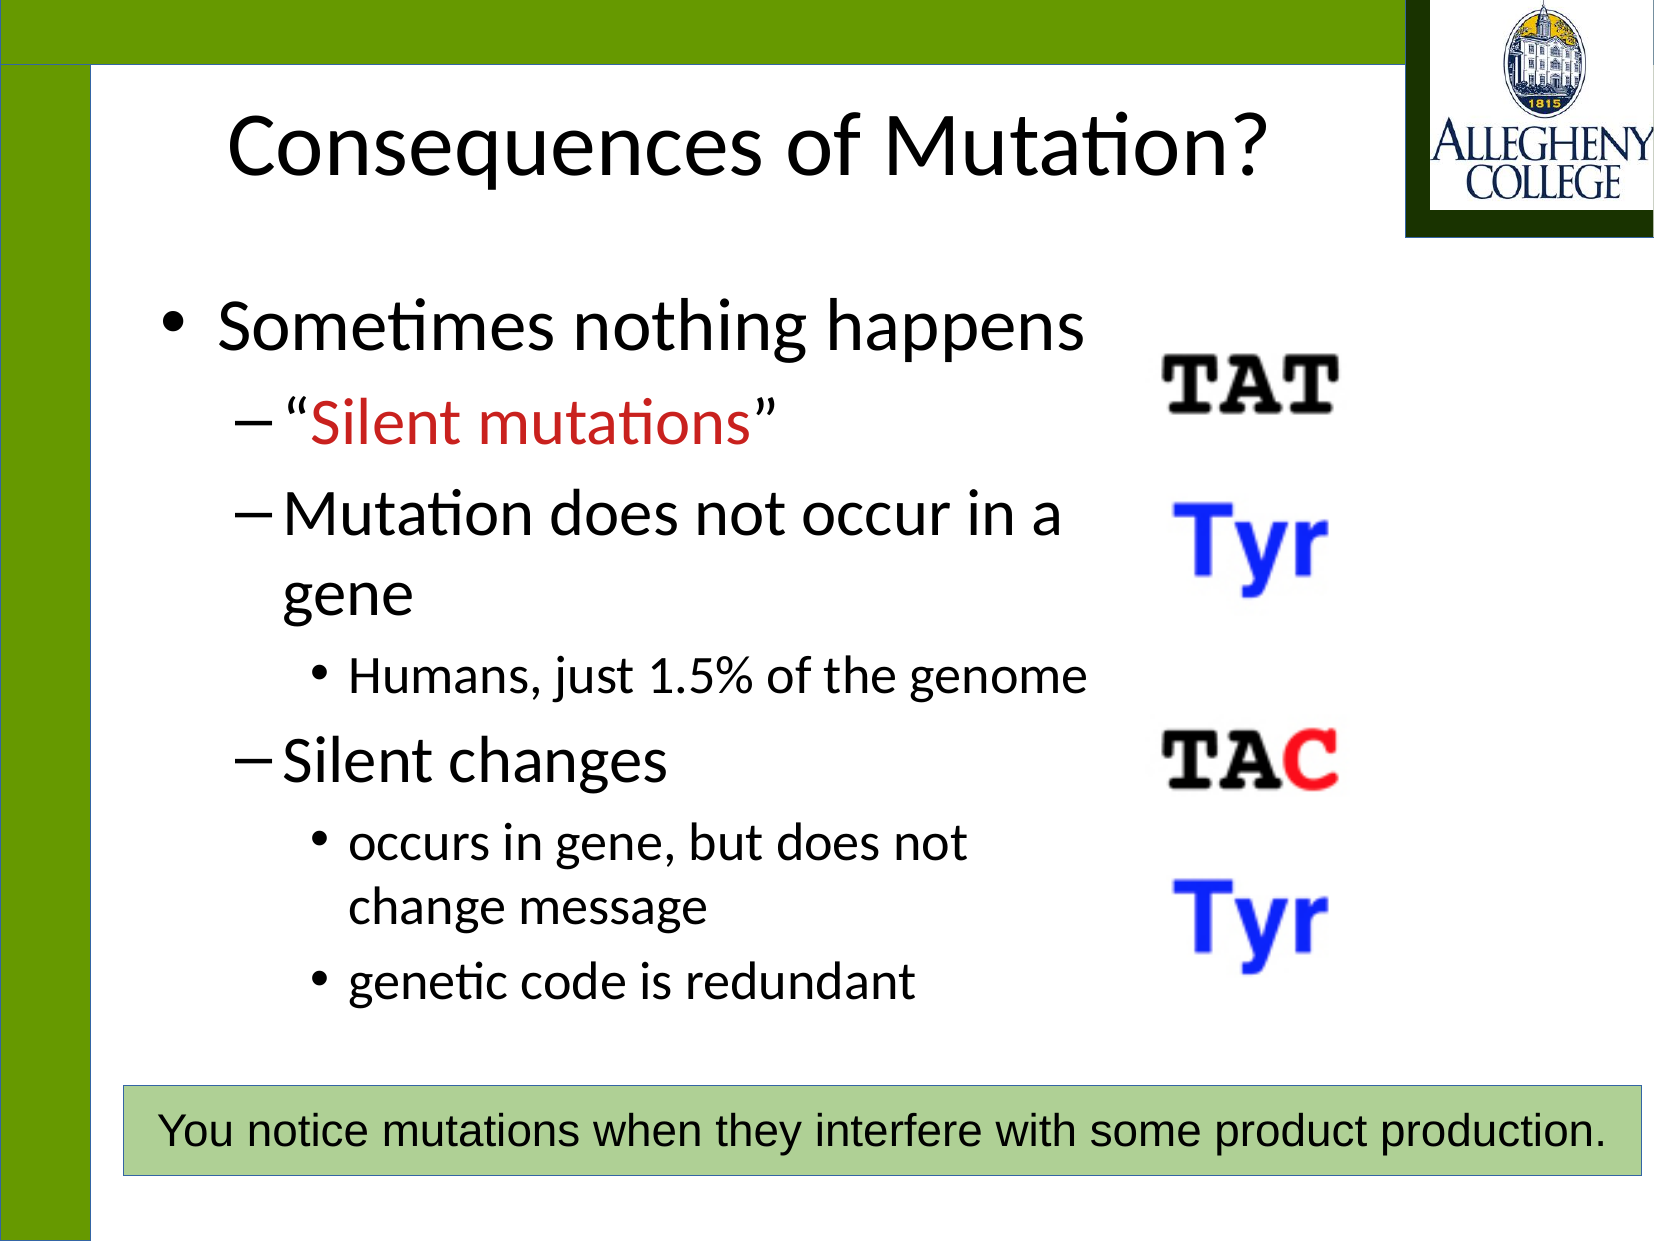

# Consequences of Mutation?
Sometimes nothing happens
“Silent mutations”
Mutation does not occur in a gene
Humans, just 1.5% of the genome
Silent changes
occurs in gene, but does not change message
genetic code is redundant
You notice mutations when they interfere with some product production.